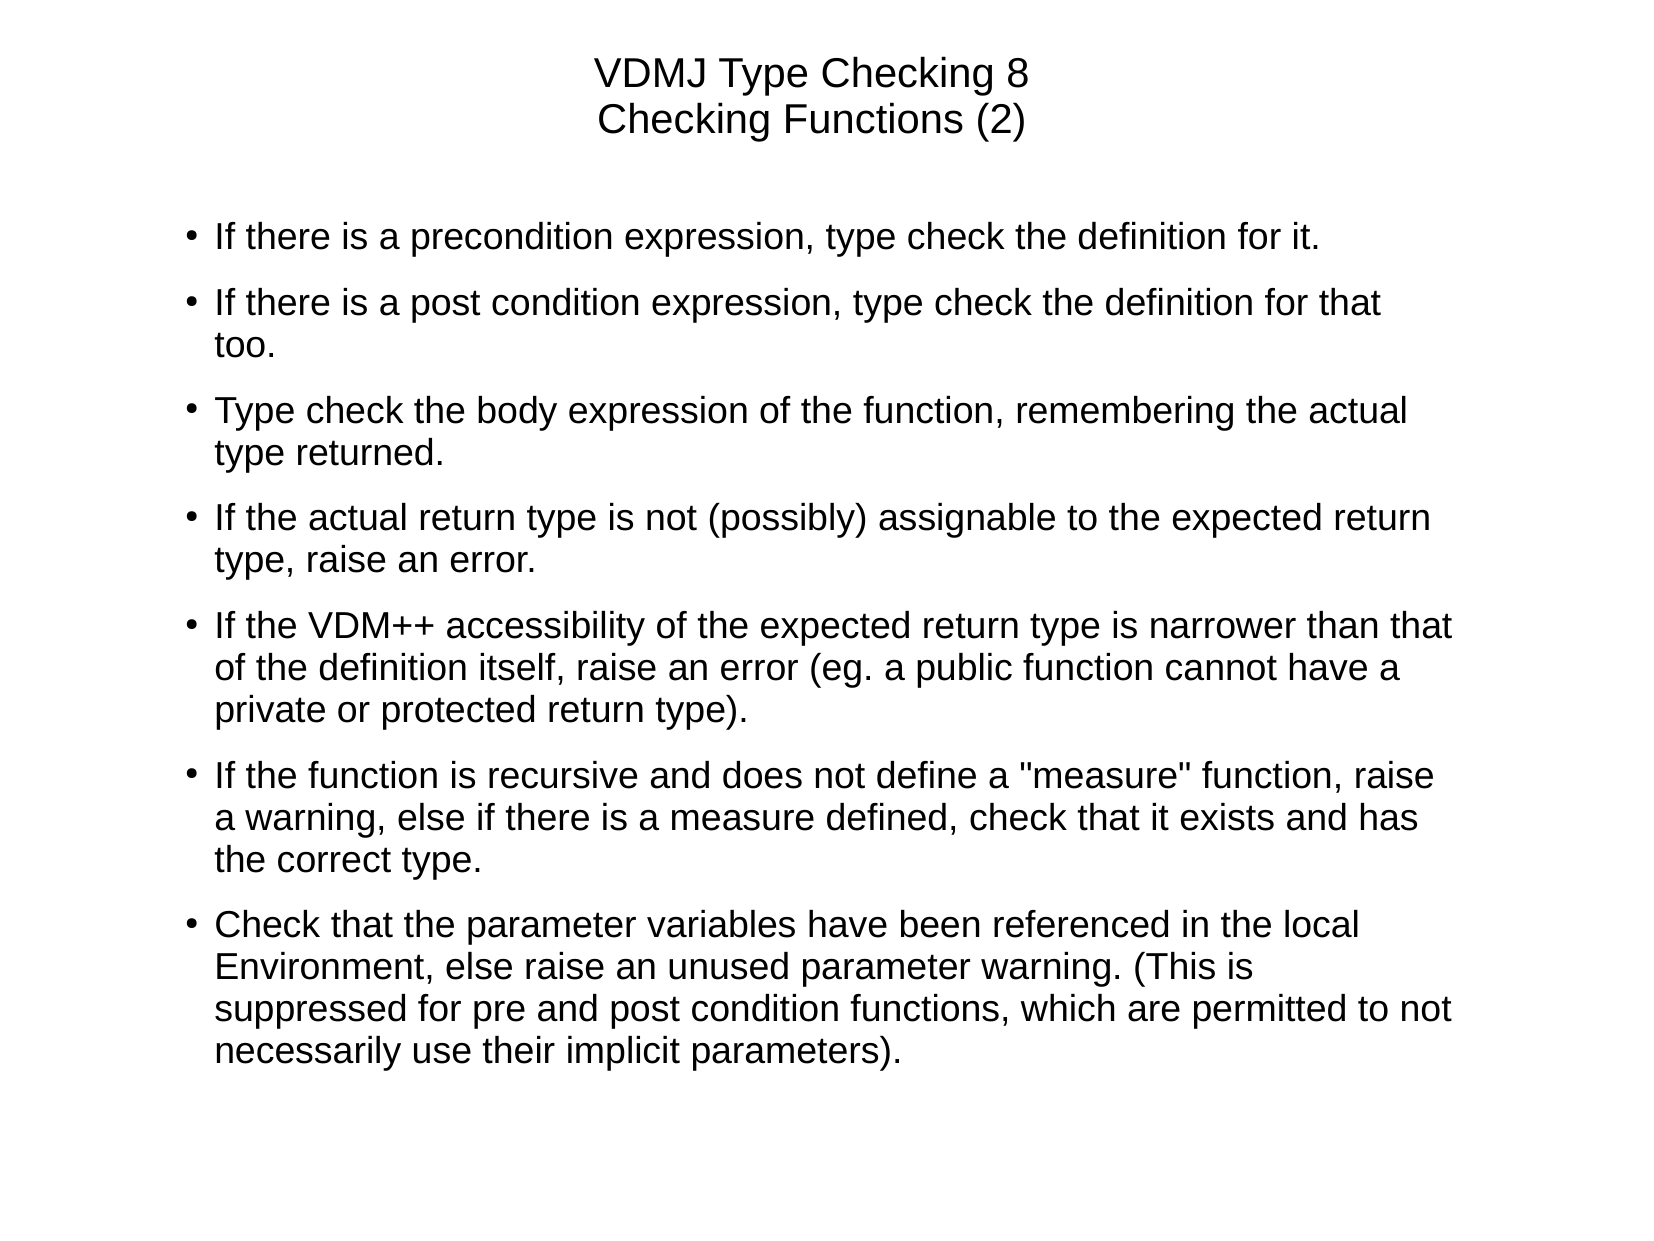

VDMJ Type Checking 8
Checking Functions (2)
If there is a precondition expression, type check the definition for it.
If there is a post condition expression, type check the definition for that too.
Type check the body expression of the function, remembering the actual type returned.
If the actual return type is not (possibly) assignable to the expected return type, raise an error.
If the VDM++ accessibility of the expected return type is narrower than that of the definition itself, raise an error (eg. a public function cannot have a private or protected return type).
If the function is recursive and does not define a "measure" function, raise a warning, else if there is a measure defined, check that it exists and has the correct type.
Check that the parameter variables have been referenced in the local Environment, else raise an unused parameter warning. (This is suppressed for pre and post condition functions, which are permitted to not necessarily use their implicit parameters).